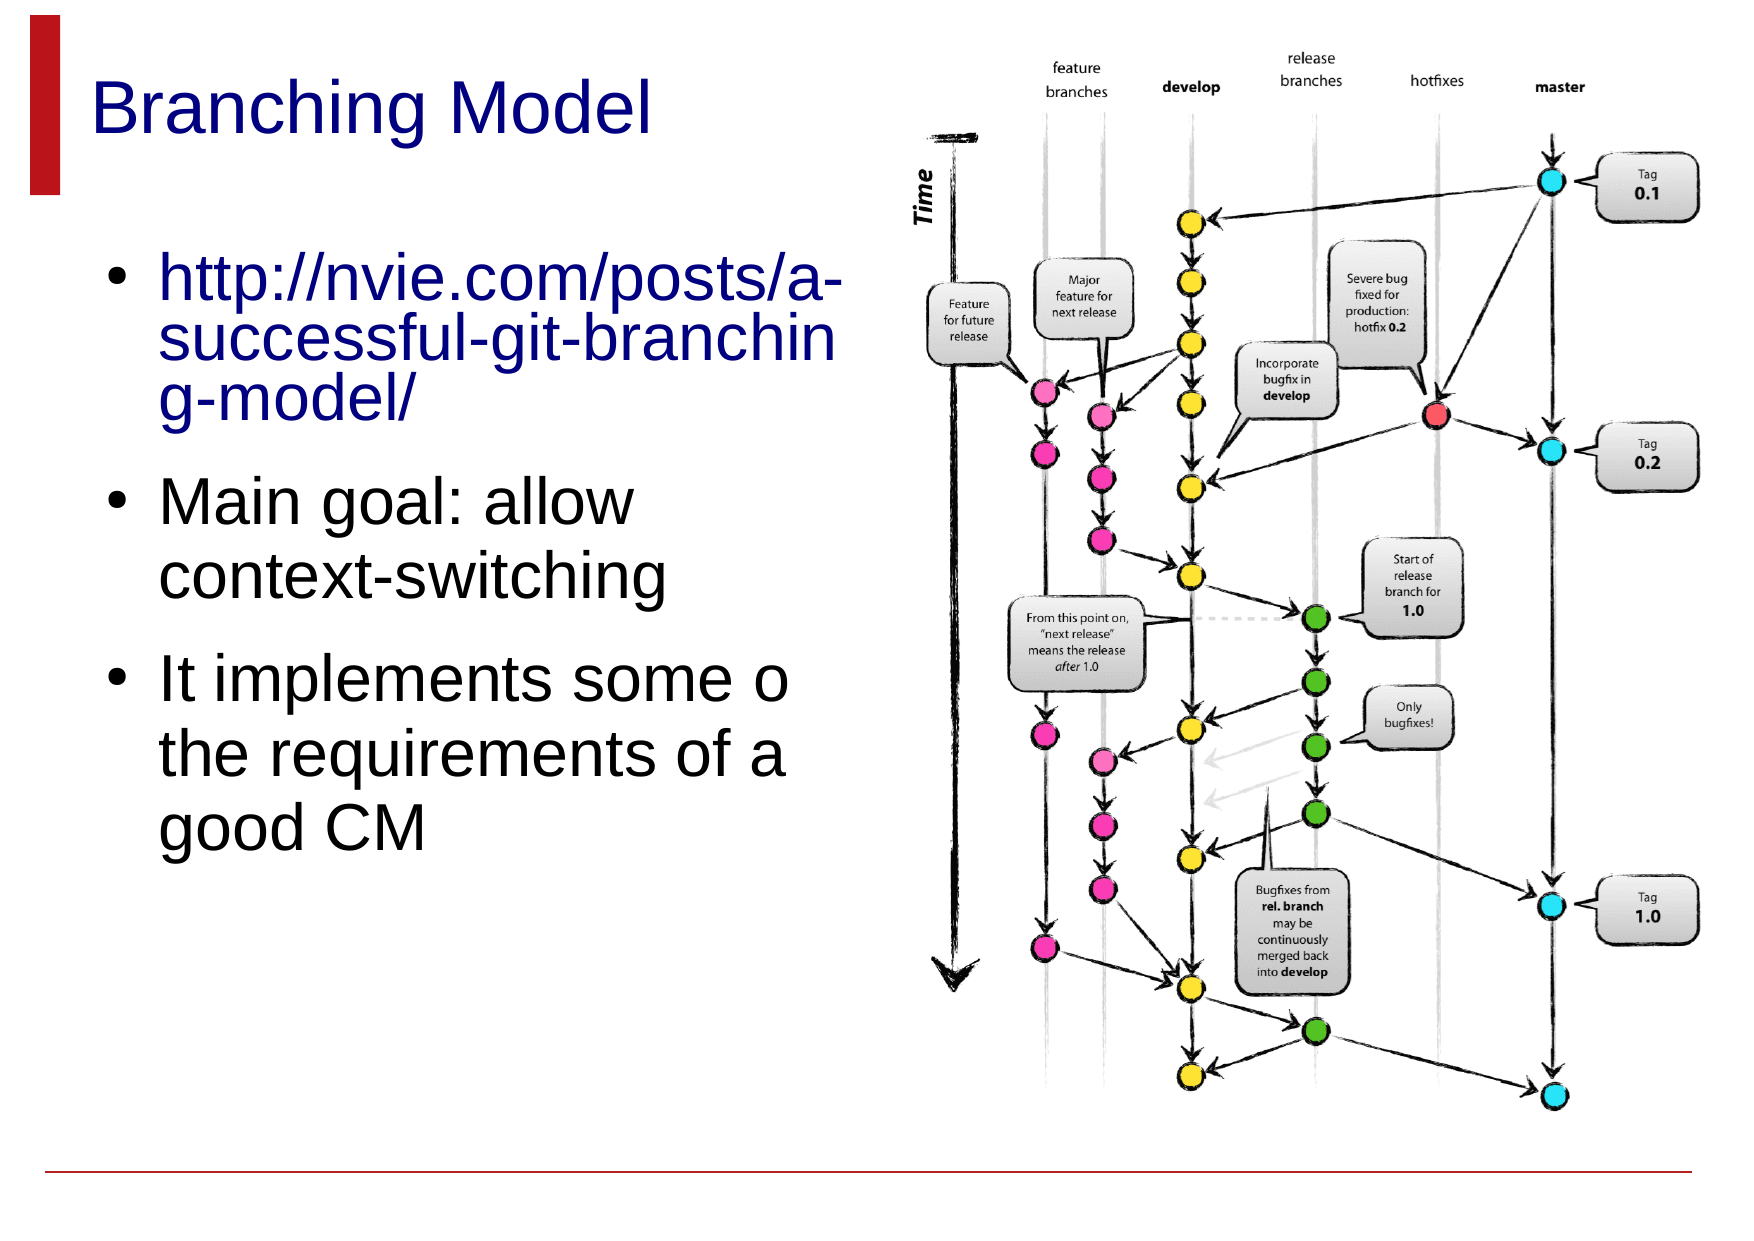

# Branching Model
http://nvie.com/posts/a-successful-git-branching-model/
Main goal: allow context-switching
It implements some o the requirements of a good CM